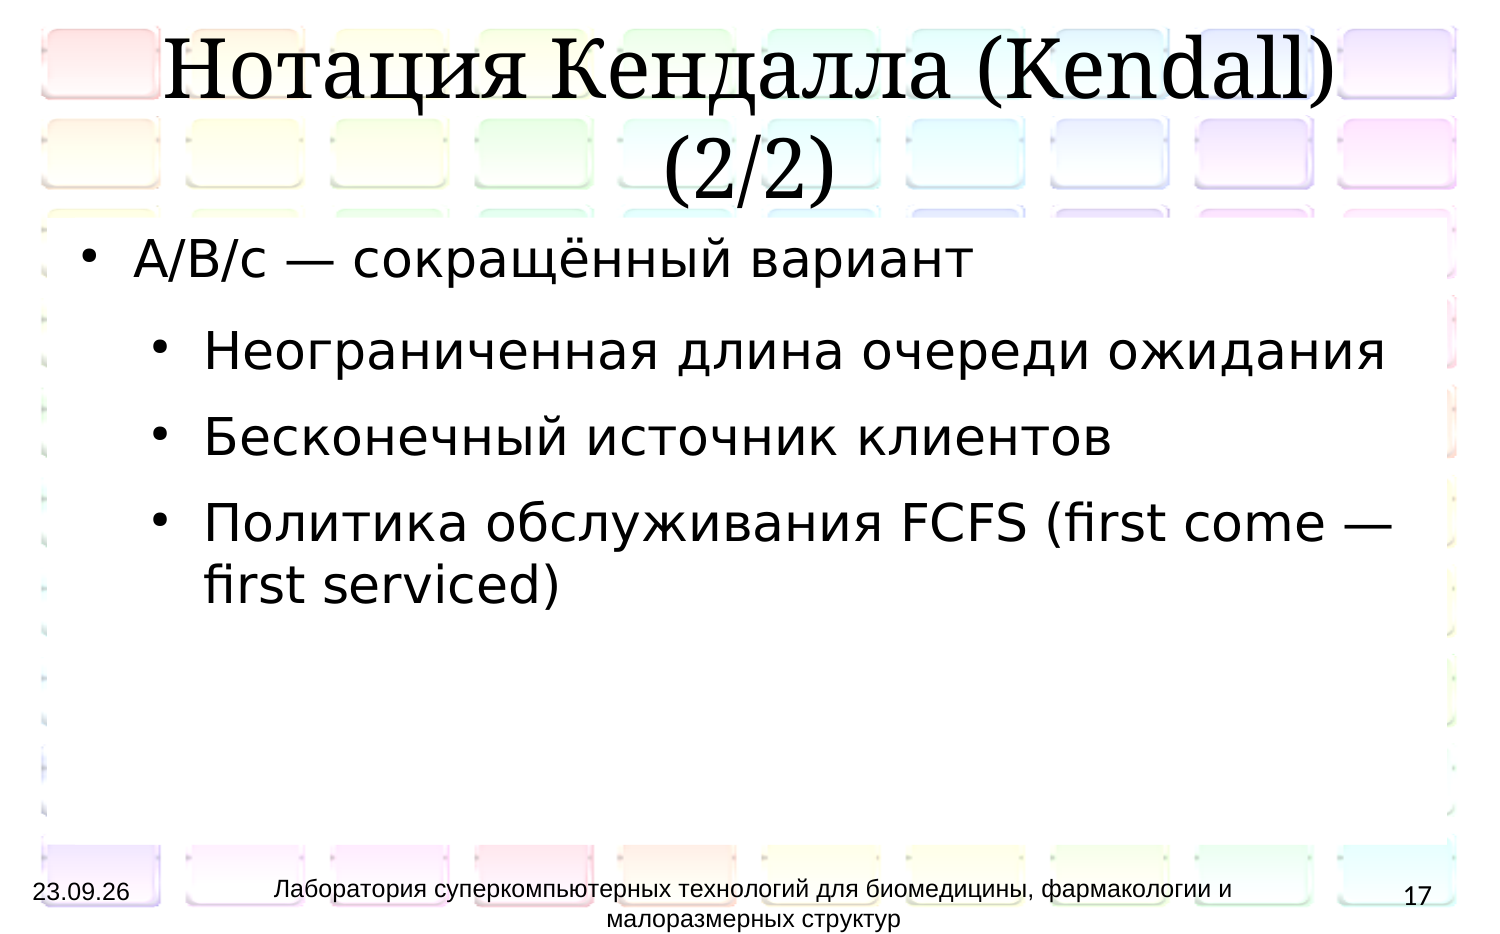

# Нотация Кендалла (Kendall) (2/2)
вв
A/B/c — сокращённый вариант
Неограниченная длина очереди ожидания
Бесконечный источник клиентов
Политика обслуживания FCFS (first come — first serviced)
Лаборатория суперкомпьютерных технологий для биомедицины, фармакологии и малоразмерных структур